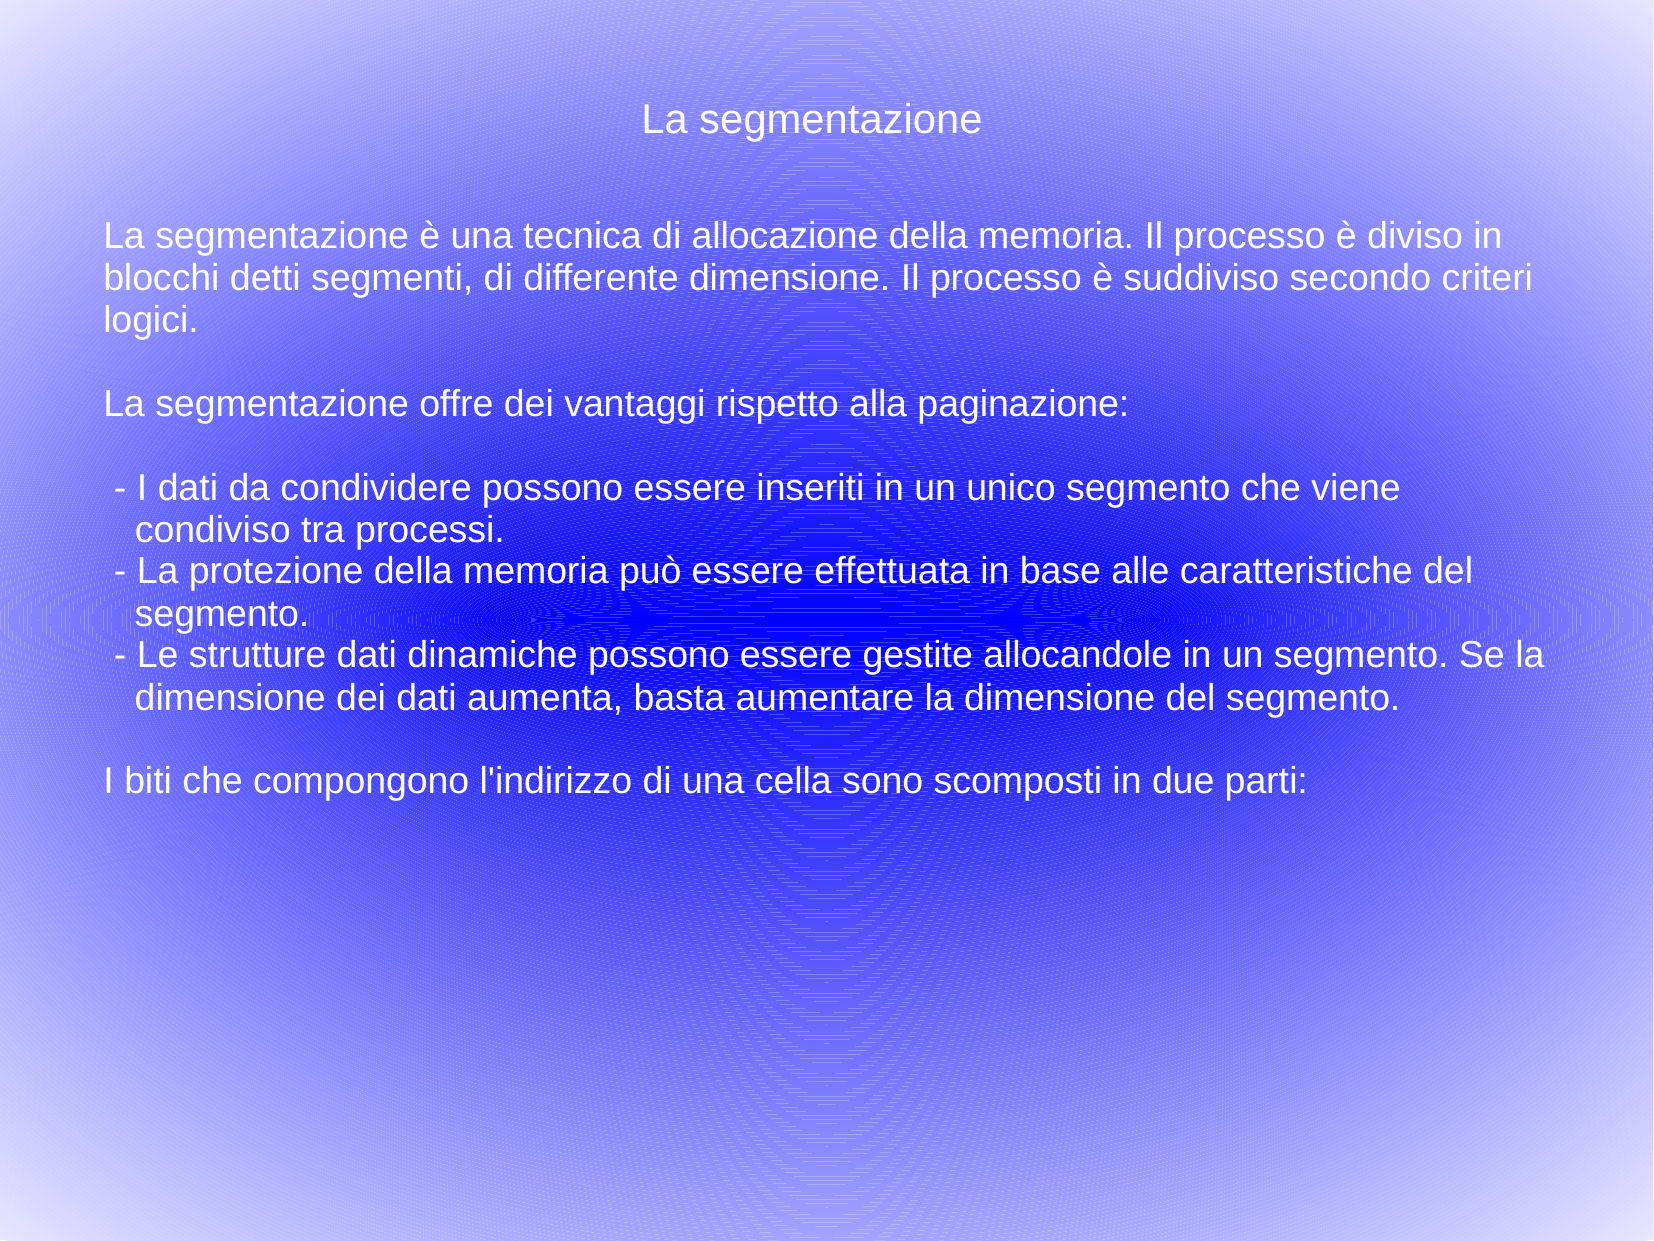

La segmentazione
La segmentazione è una tecnica di allocazione della memoria. Il processo è diviso in blocchi detti segmenti, di differente dimensione. Il processo è suddiviso secondo criteri logici.
La segmentazione offre dei vantaggi rispetto alla paginazione:
 - I dati da condividere possono essere inseriti in un unico segmento che viene
 condiviso tra processi.
 - La protezione della memoria può essere effettuata in base alle caratteristiche del segmento.
 - Le strutture dati dinamiche possono essere gestite allocandole in un segmento. Se la dimensione dei dati aumenta, basta aumentare la dimensione del segmento.
I biti che compongono l'indirizzo di una cella sono scomposti in due parti: